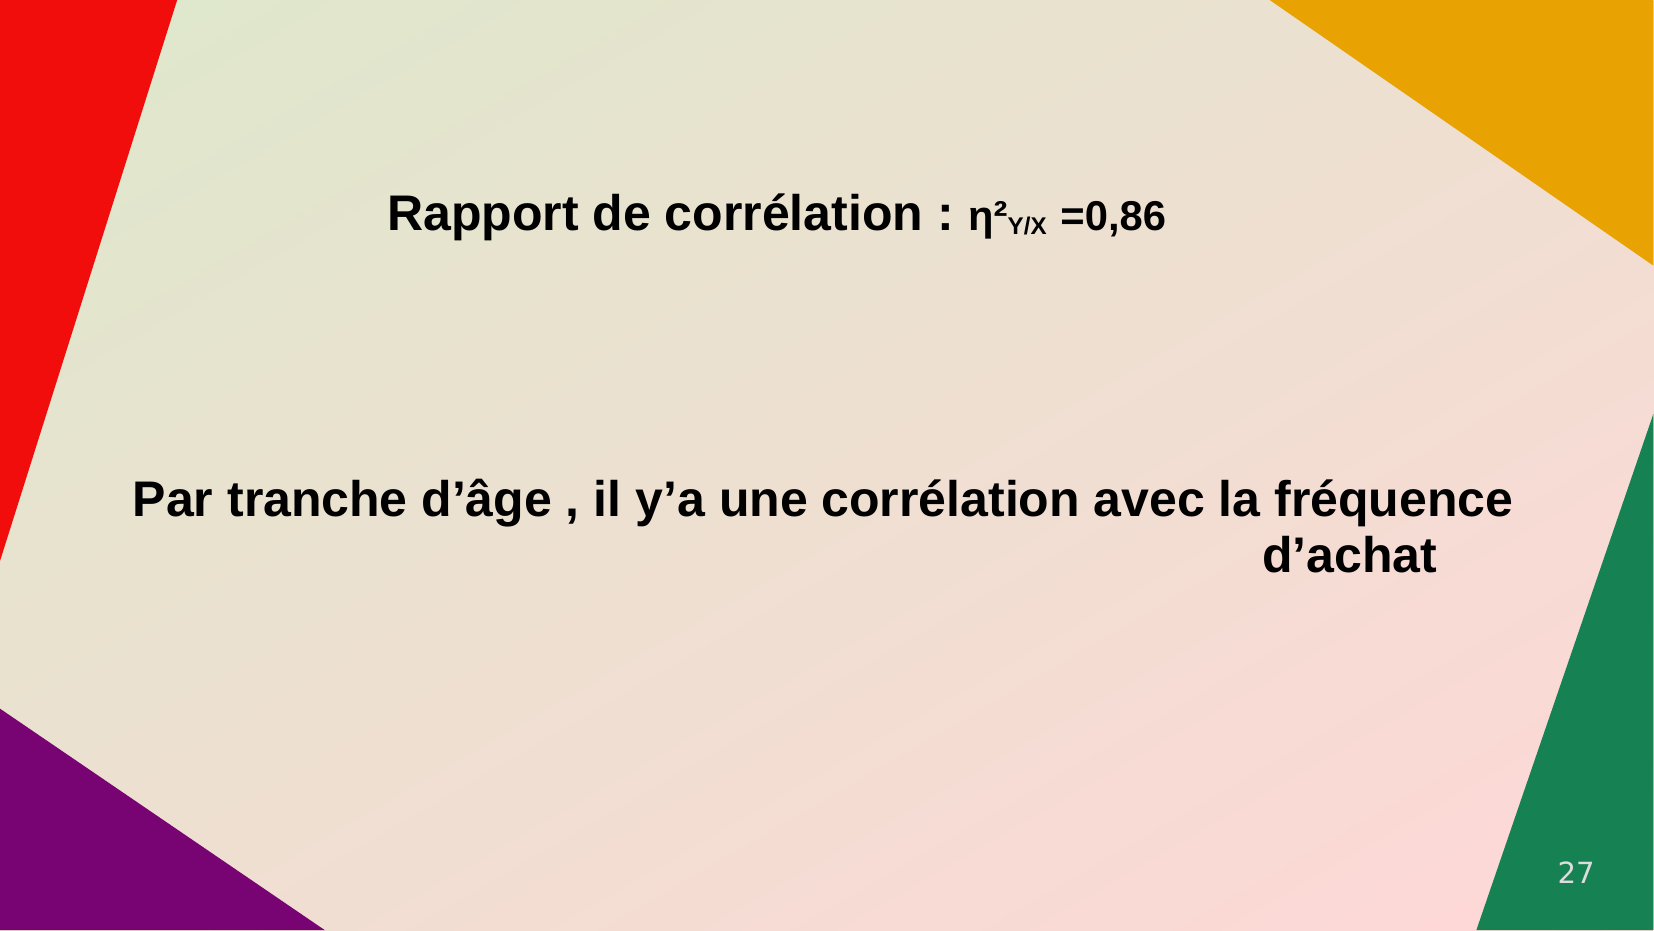

#
Rapport de corrélation : η²Y/X =0,86
Par tranche d’âge , il y’a une corrélation avec la fréquence d’achat
27